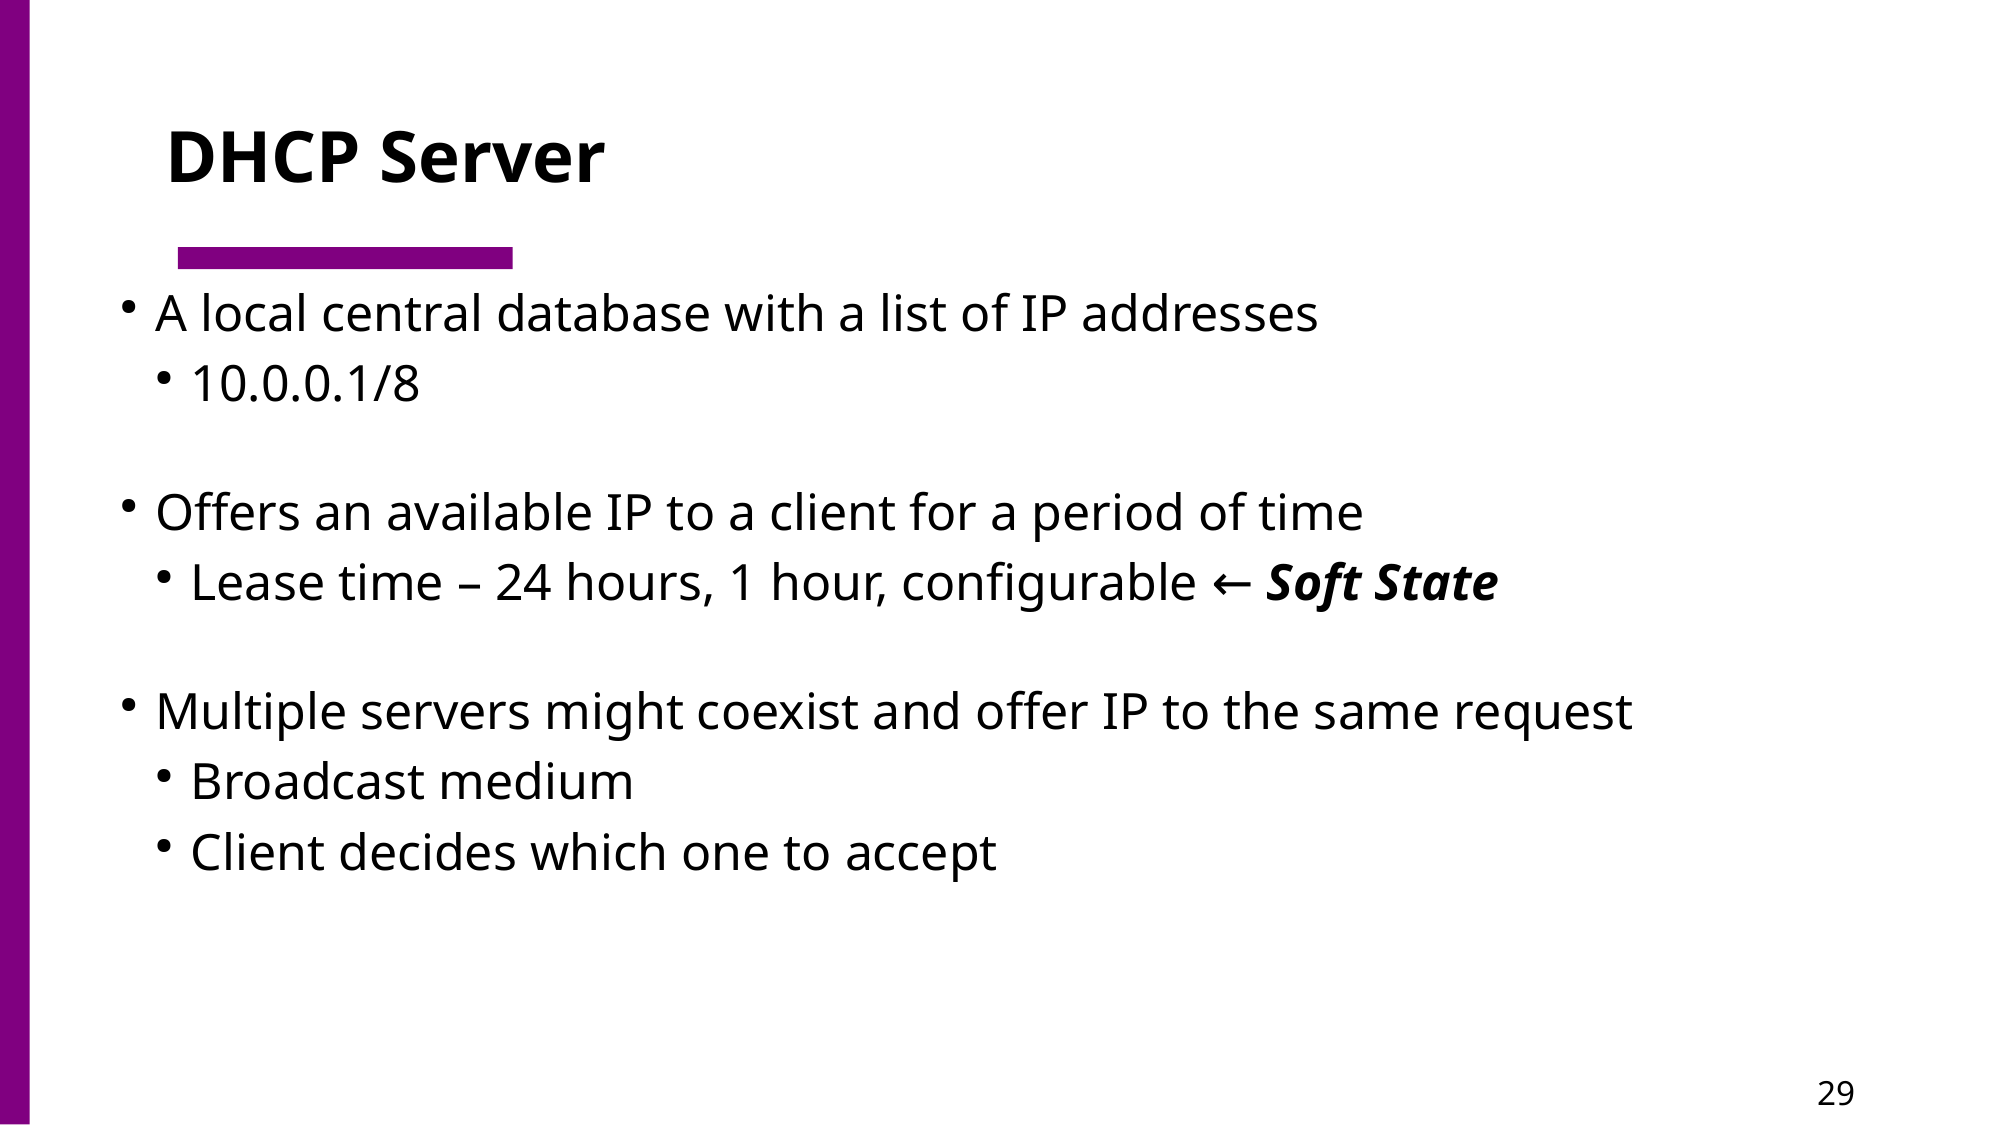

DHCP Server
A local central database with a list of IP addresses
10.0.0.1/8
Offers an available IP to a client for a period of time
Lease time – 24 hours, 1 hour, configurable ← Soft State
Multiple servers might coexist and offer IP to the same request
Broadcast medium
Client decides which one to accept